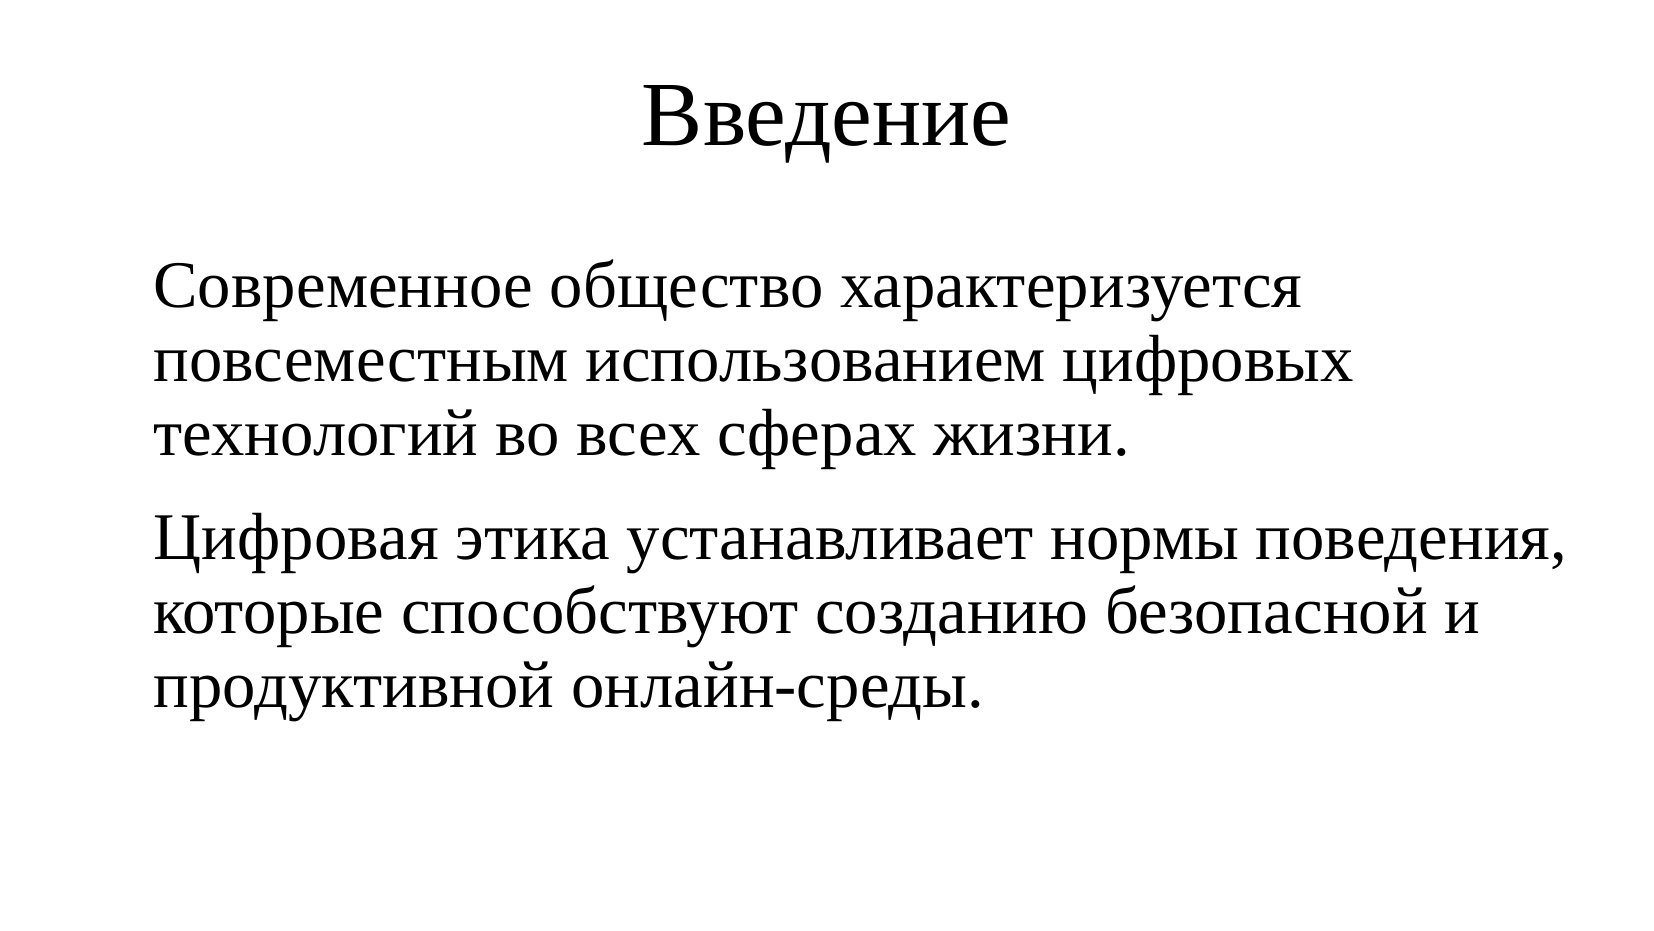

# Введение
Современное общество характеризуется повсеместным использованием цифровых технологий во всех сферах жизни.
Цифровая этика устанавливает нормы поведения, которые способствуют созданию безопасной и продуктивной онлайн-среды.